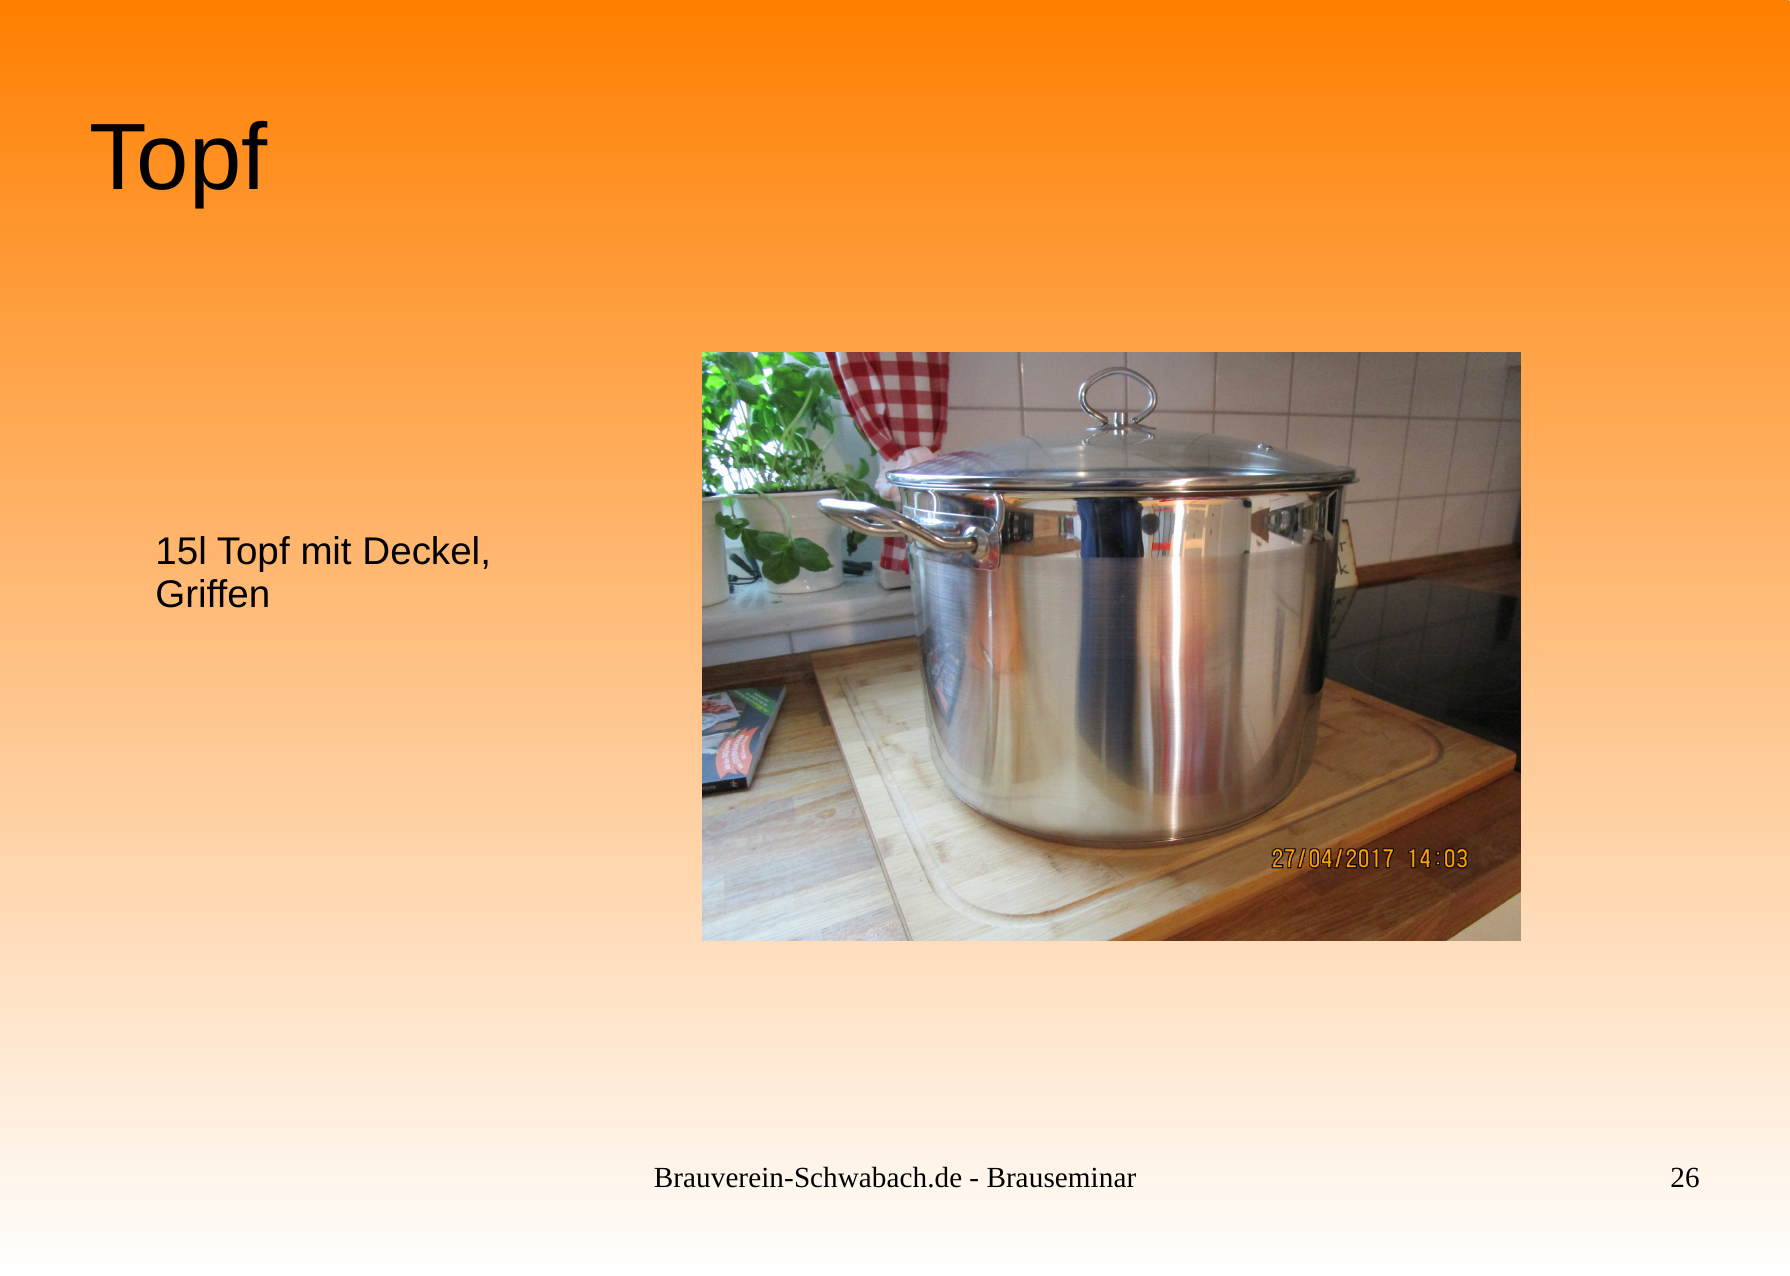

# Topf
15l Topf mit Deckel, Griffen
Brauverein-Schwabach.de - Brauseminar
26